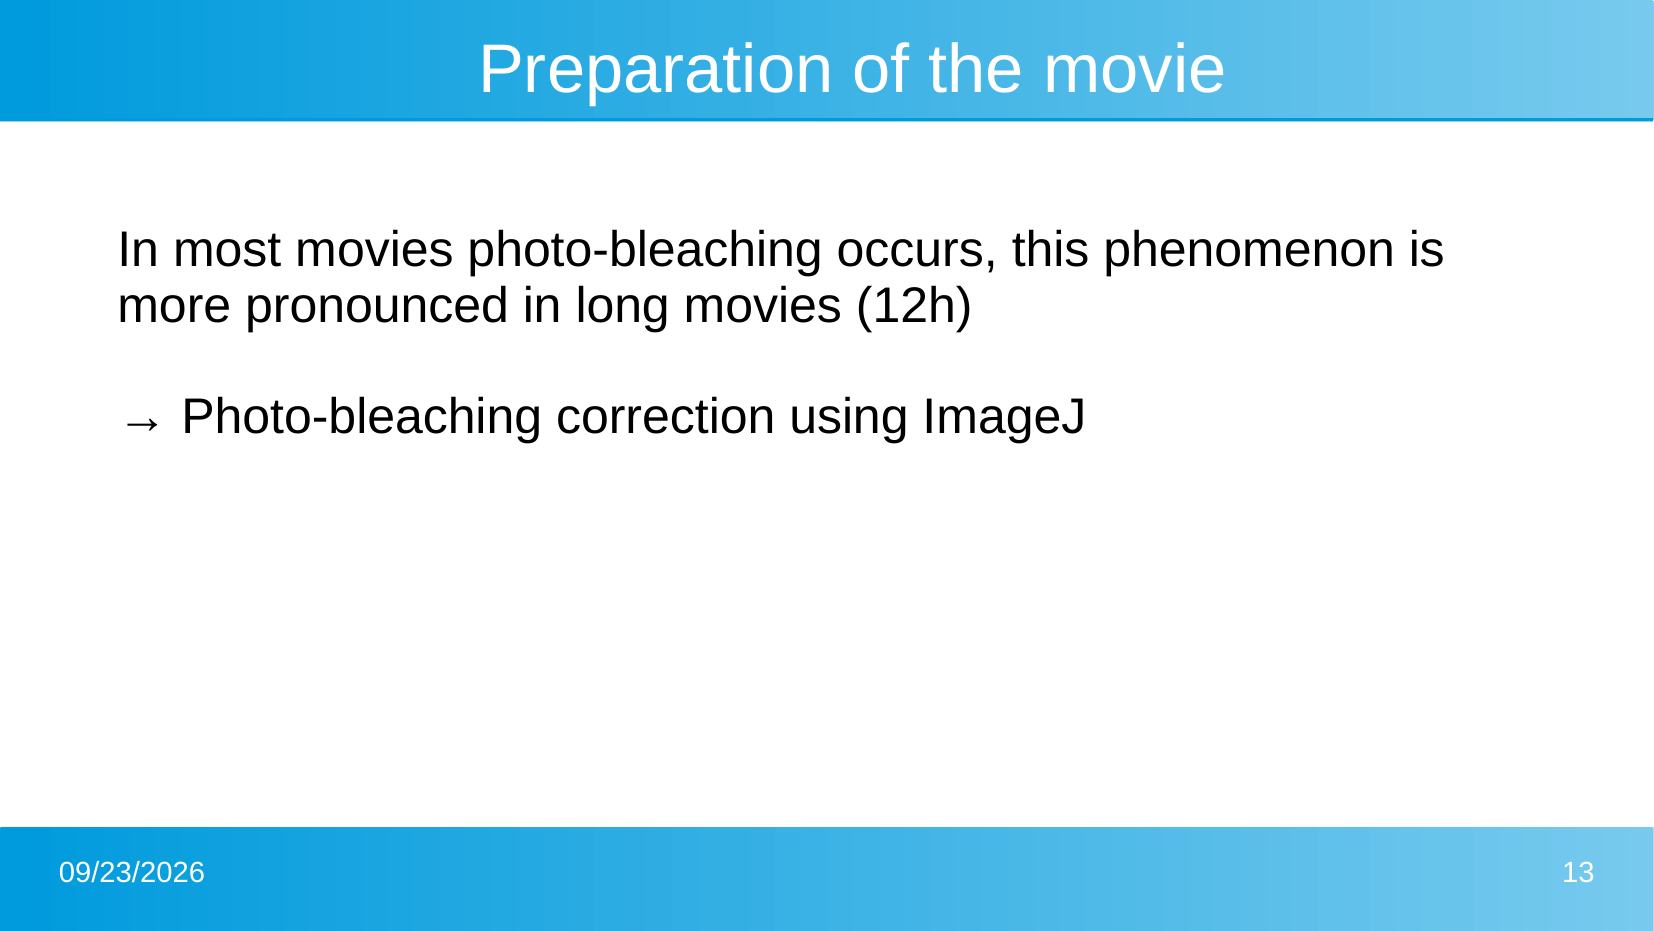

# Preparation of the movie
In most movies photo-bleaching occurs, this phenomenon is more pronounced in long movies (12h)
→ Photo-bleaching correction using ImageJ
13